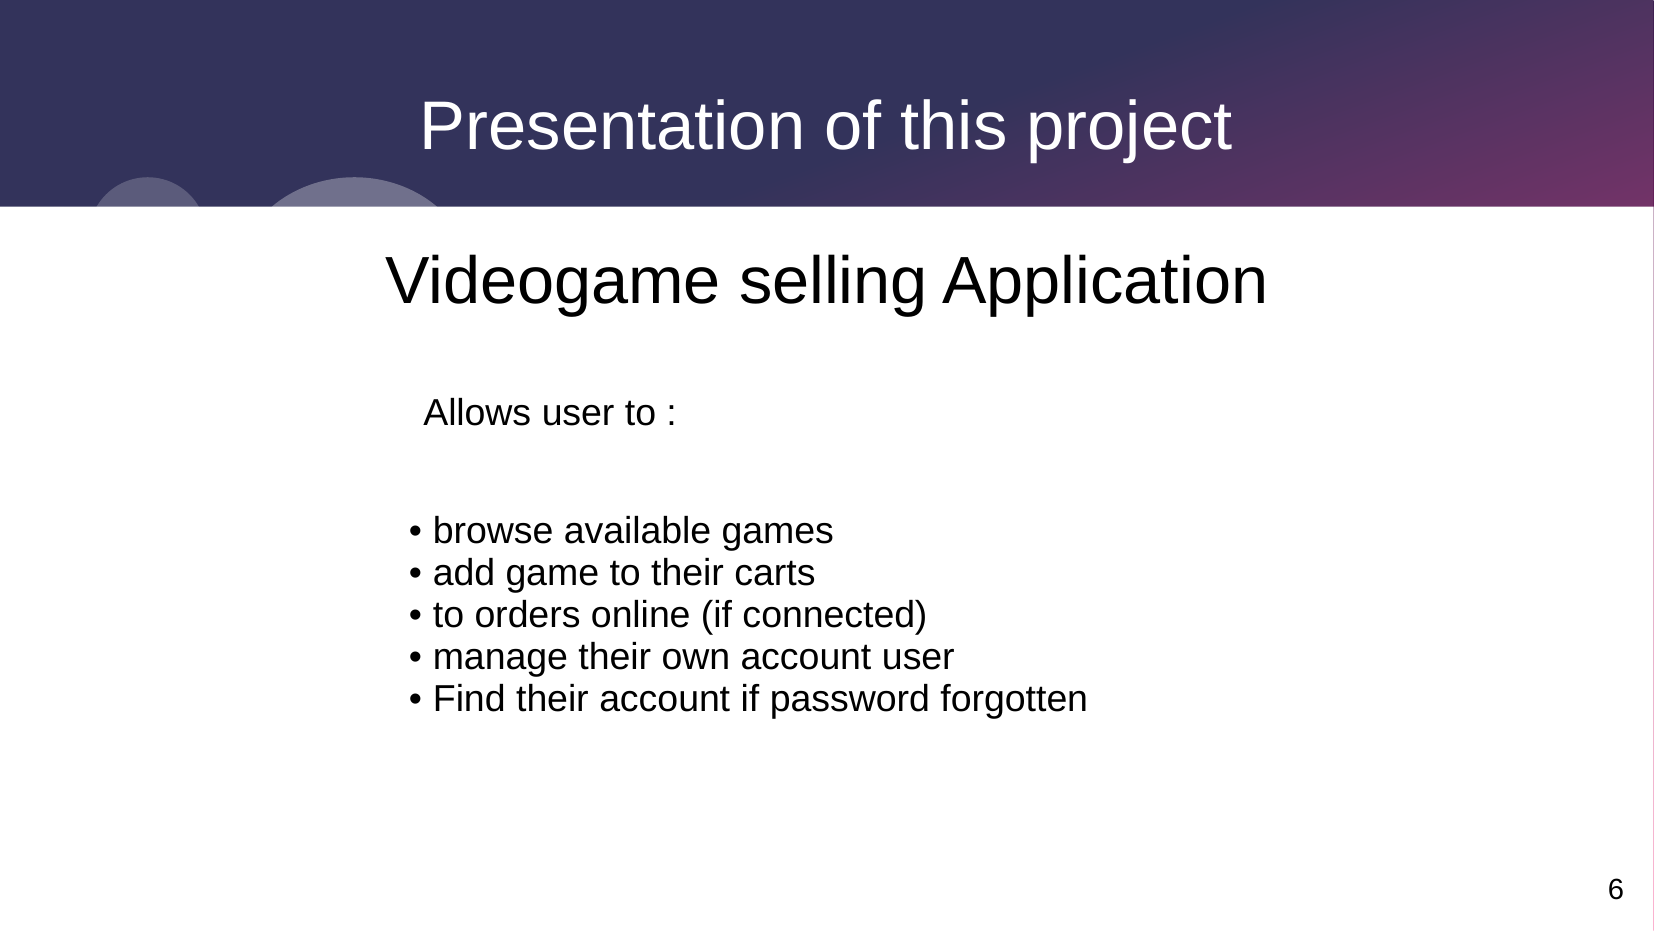

# Presentation of this project
Videogame selling Application
Allows user to :
 • browse available games
 • add game to their carts
 • to orders online (if connected)
 • manage their own account user
 • Find their account if password forgotten